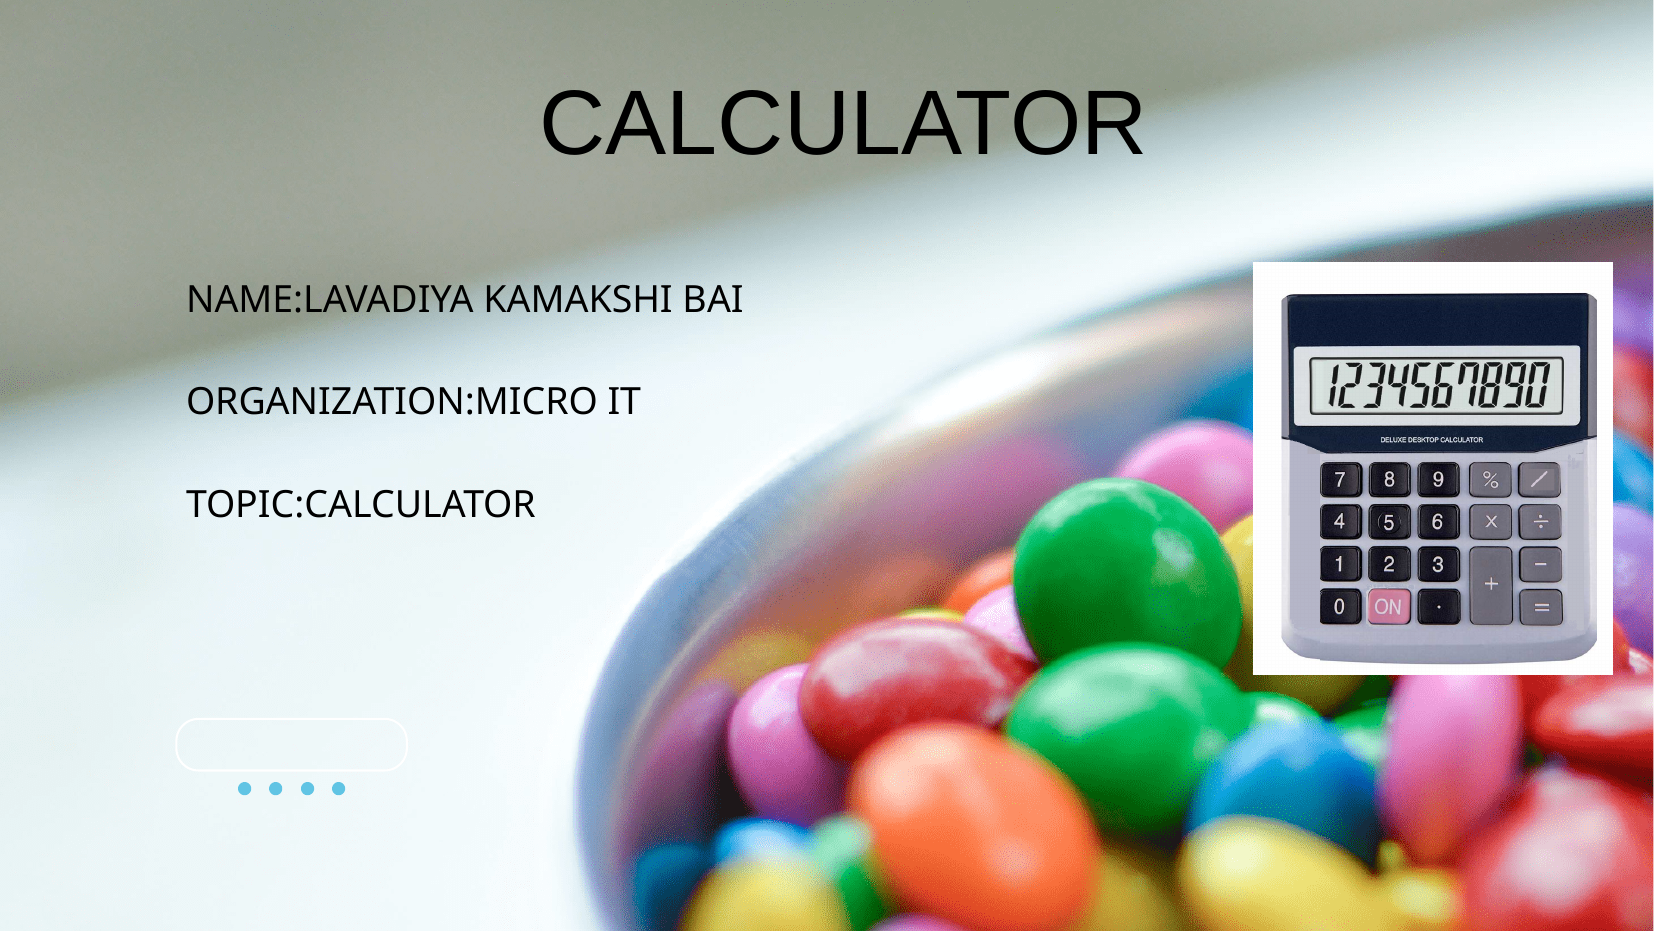

# CALCULATOR
NAME:LAVADIYA KAMAKSHI BAI
ORGANIZATION:MICRO IT
TOPIC:CALCULATOR